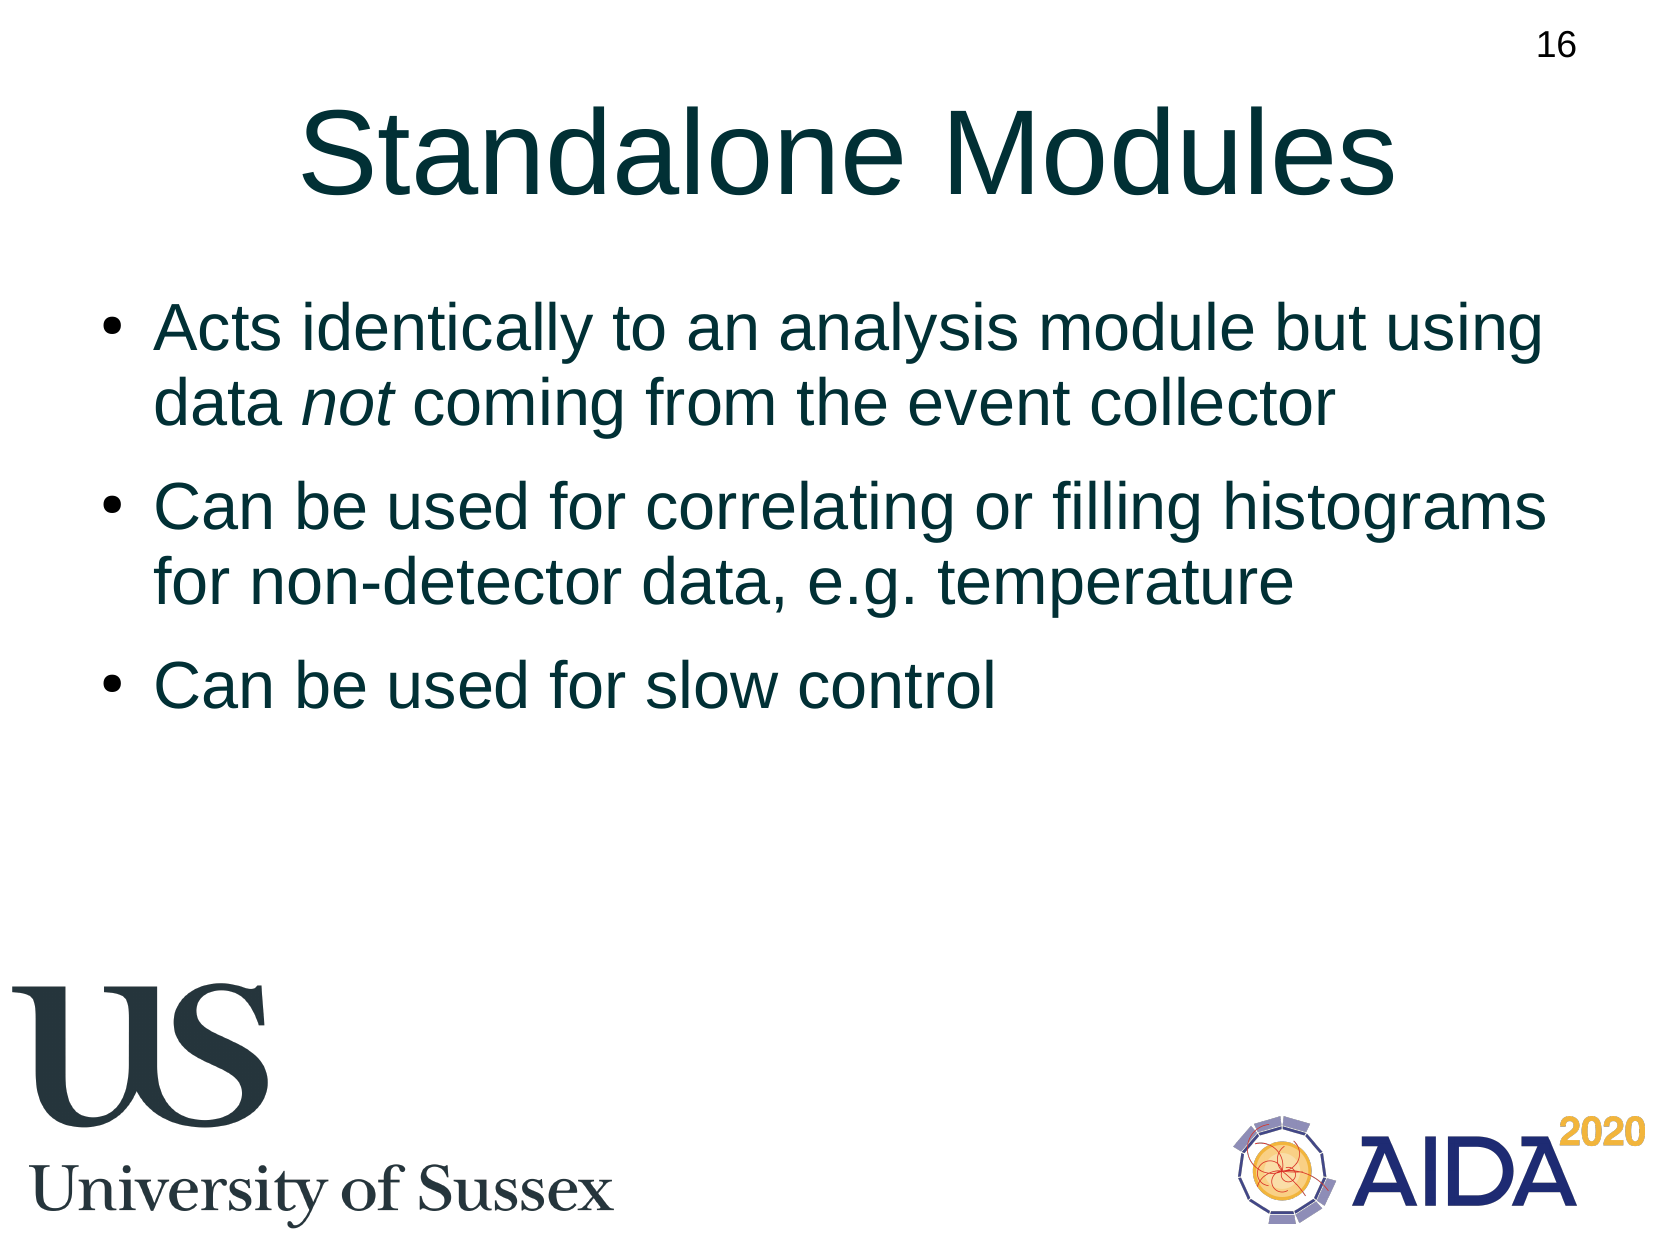

# Standalone Modules
Acts identically to an analysis module but using data not coming from the event collector
Can be used for correlating or filling histograms for non-detector data, e.g. temperature
Can be used for slow control